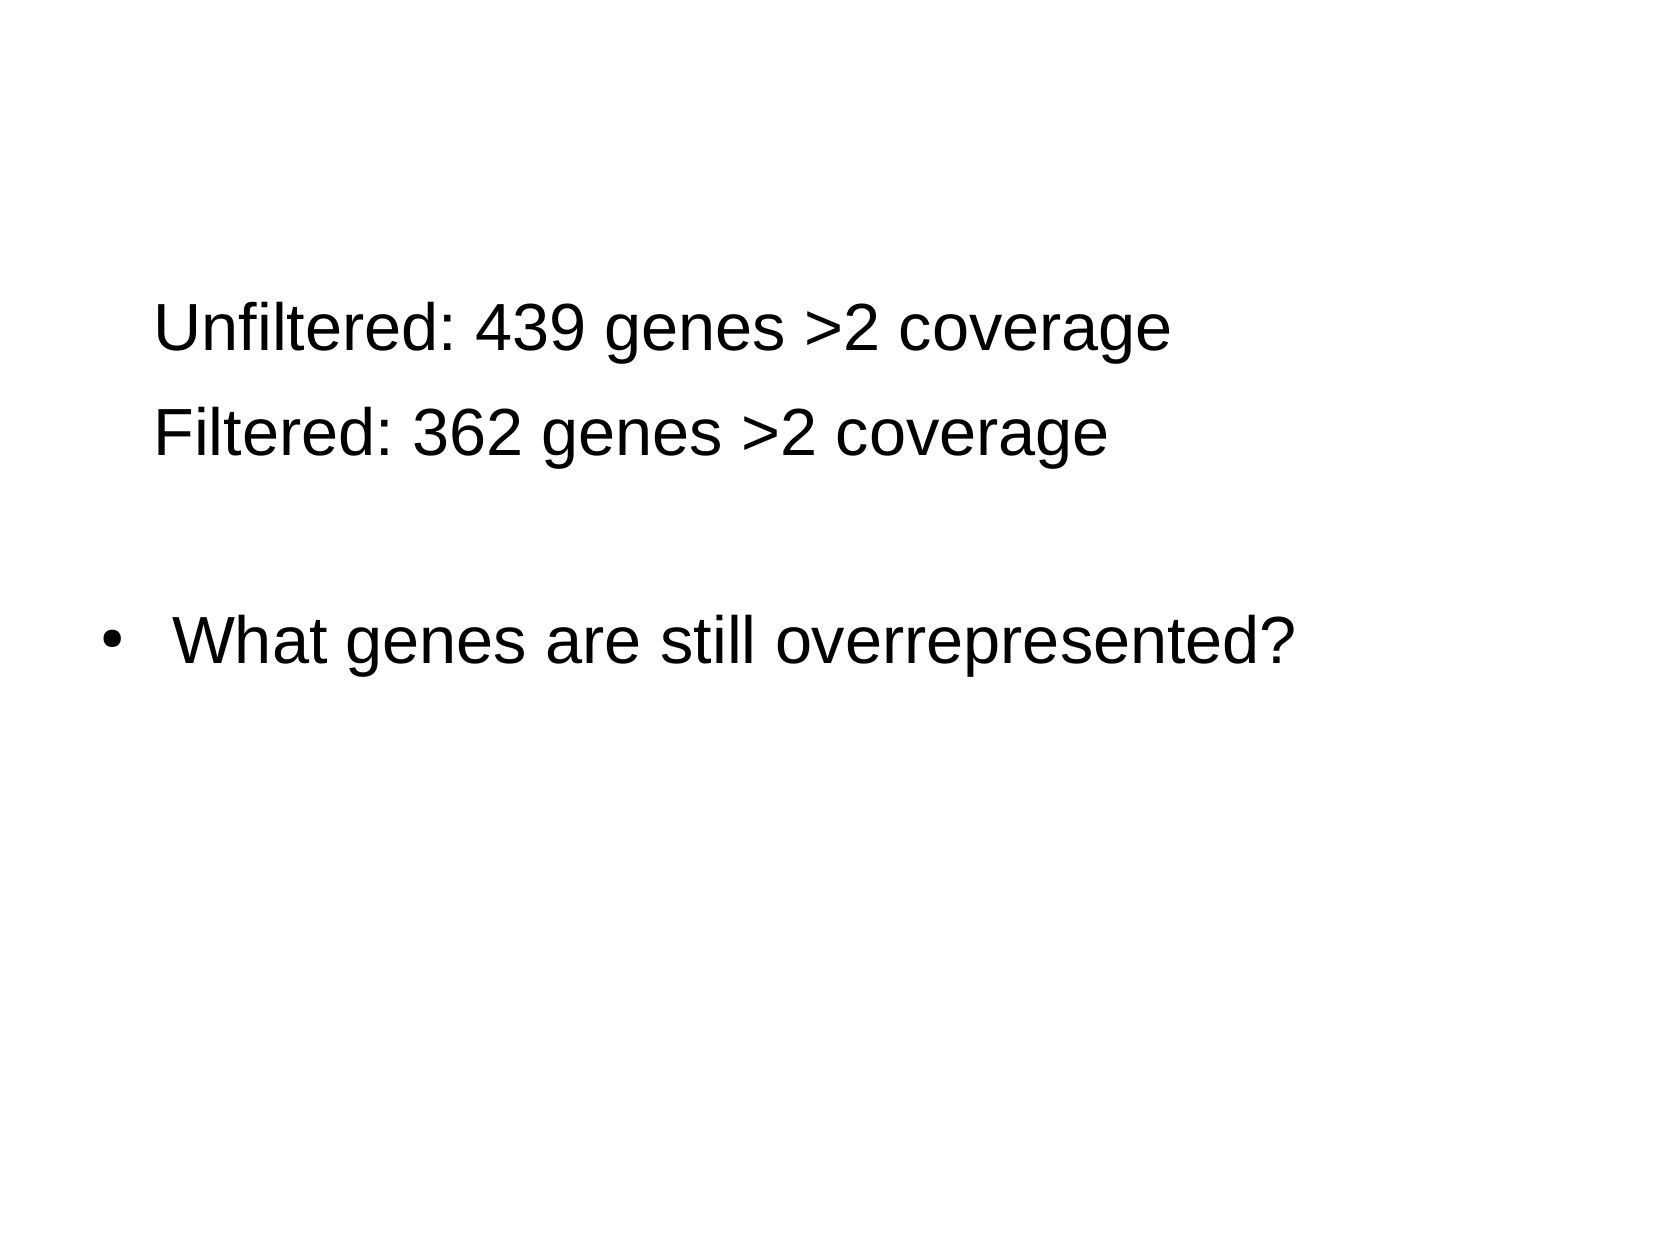

# Unfiltered: 439 genes >2 coverage
Filtered: 362 genes >2 coverage
 What genes are still overrepresented?